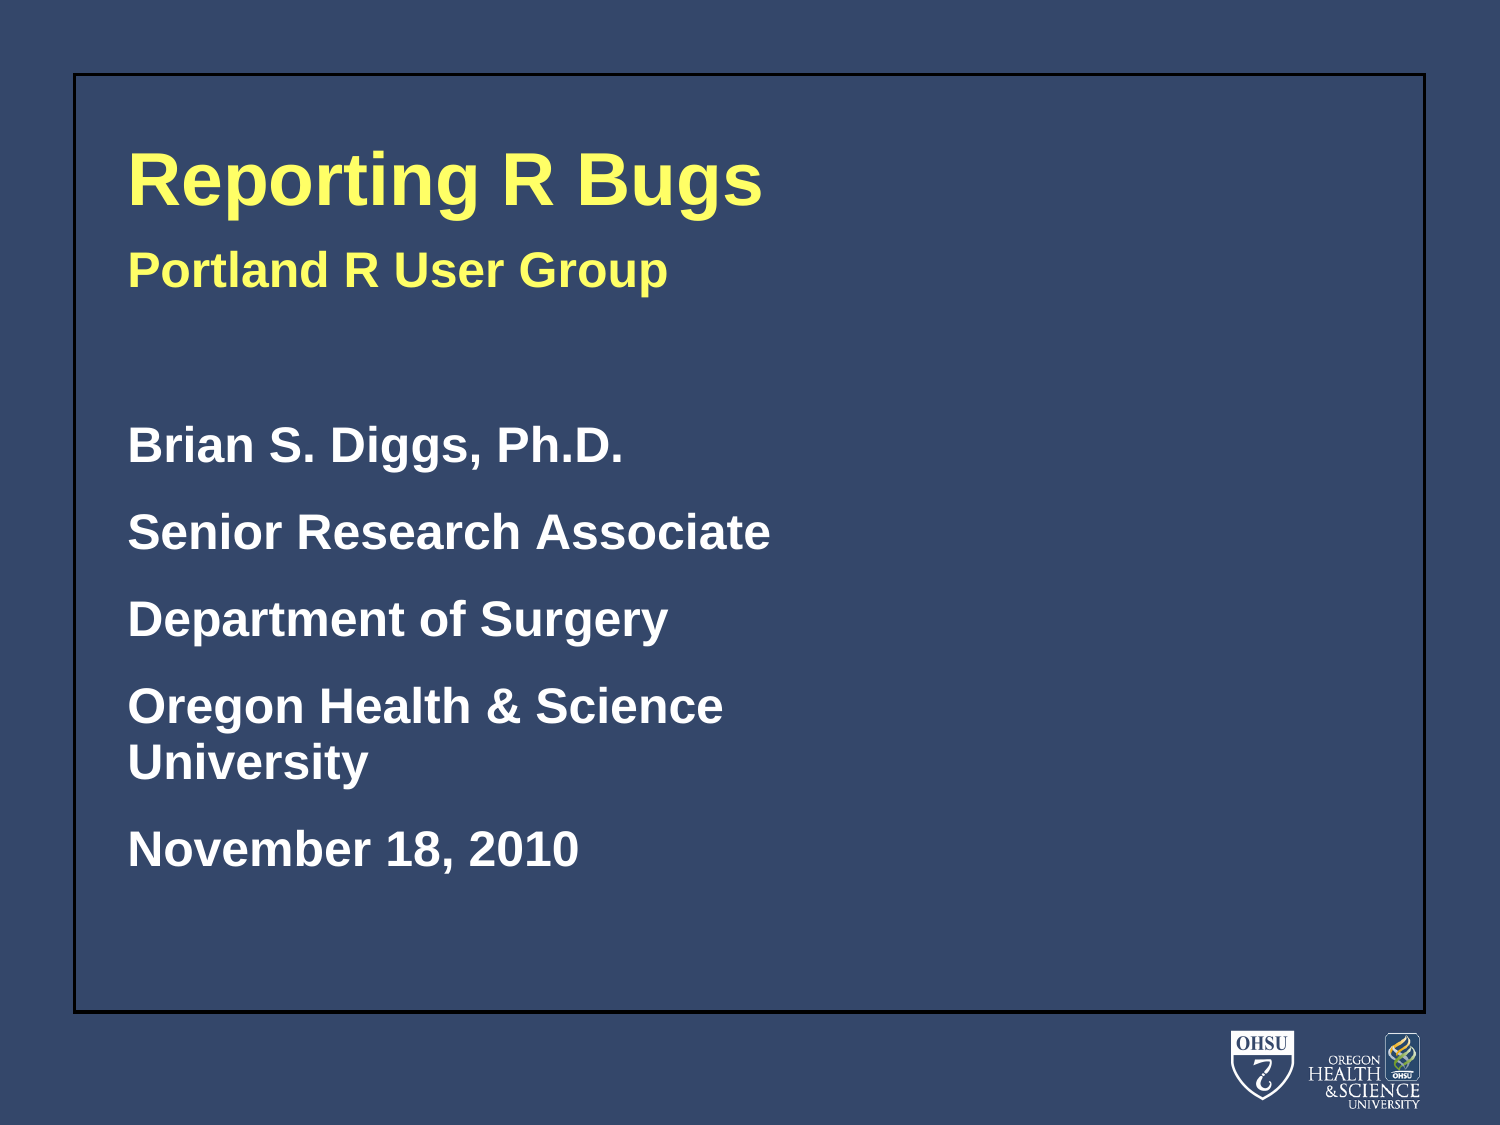

# Reporting R Bugs
Portland R User Group
Brian S. Diggs, Ph.D.
Senior Research Associate
Department of Surgery
Oregon Health & Science University
November 18, 2010